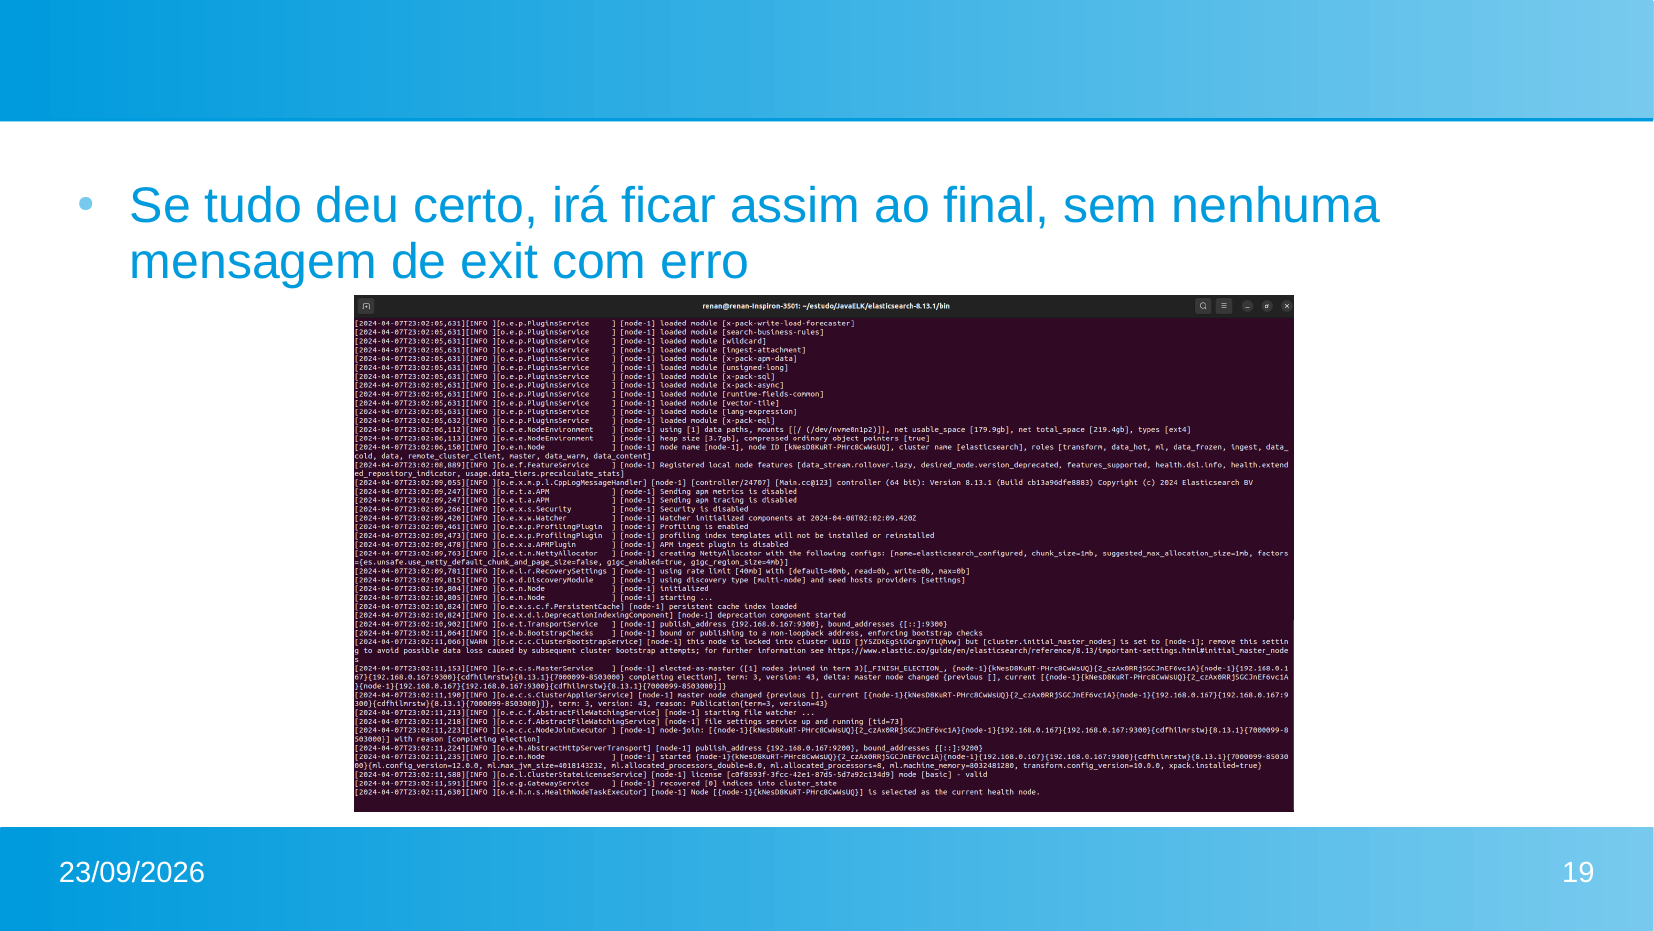

#
Se tudo deu certo, irá ficar assim ao final, sem nenhuma mensagem de exit com erro
19